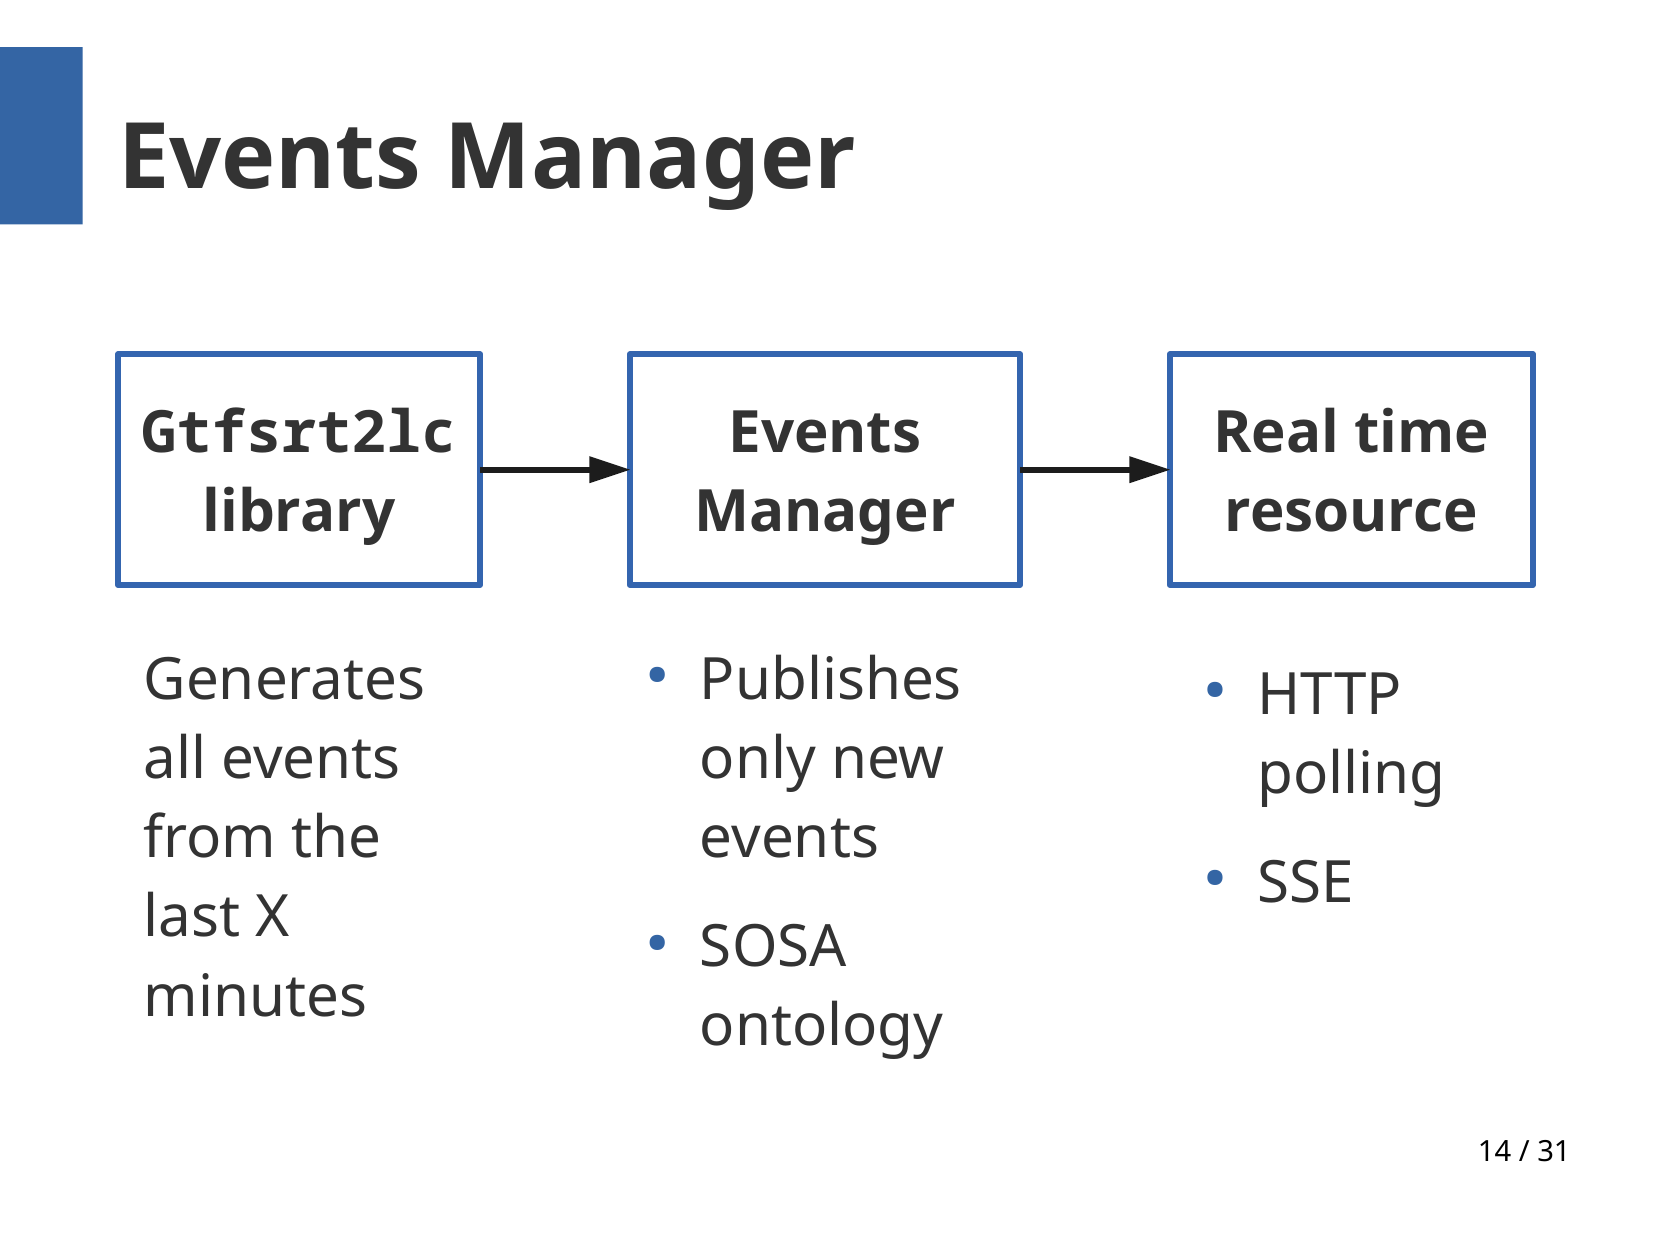

# Events Manager
Gtfsrt2lc library
Events Manager
Real time resource
Generates all events from the last X minutes
Publishes only new events
SOSA ontology
HTTP polling
SSE
14